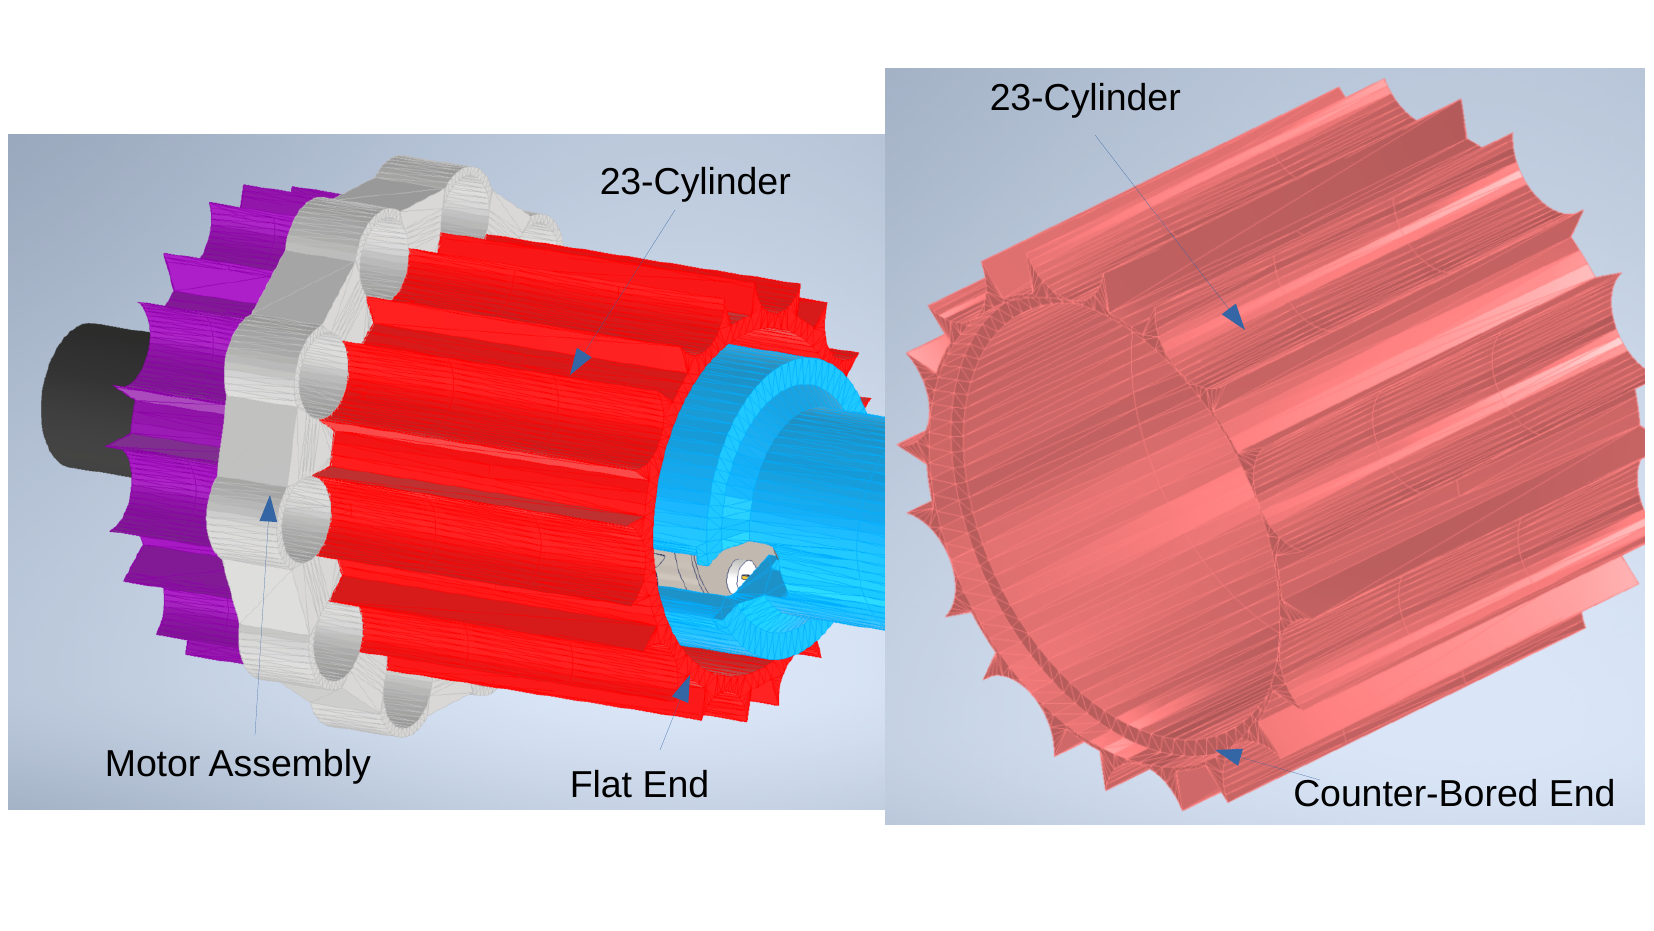

23-Cylinder
23-Cylinder
Motor Assembly
Flat End
Counter-Bored End